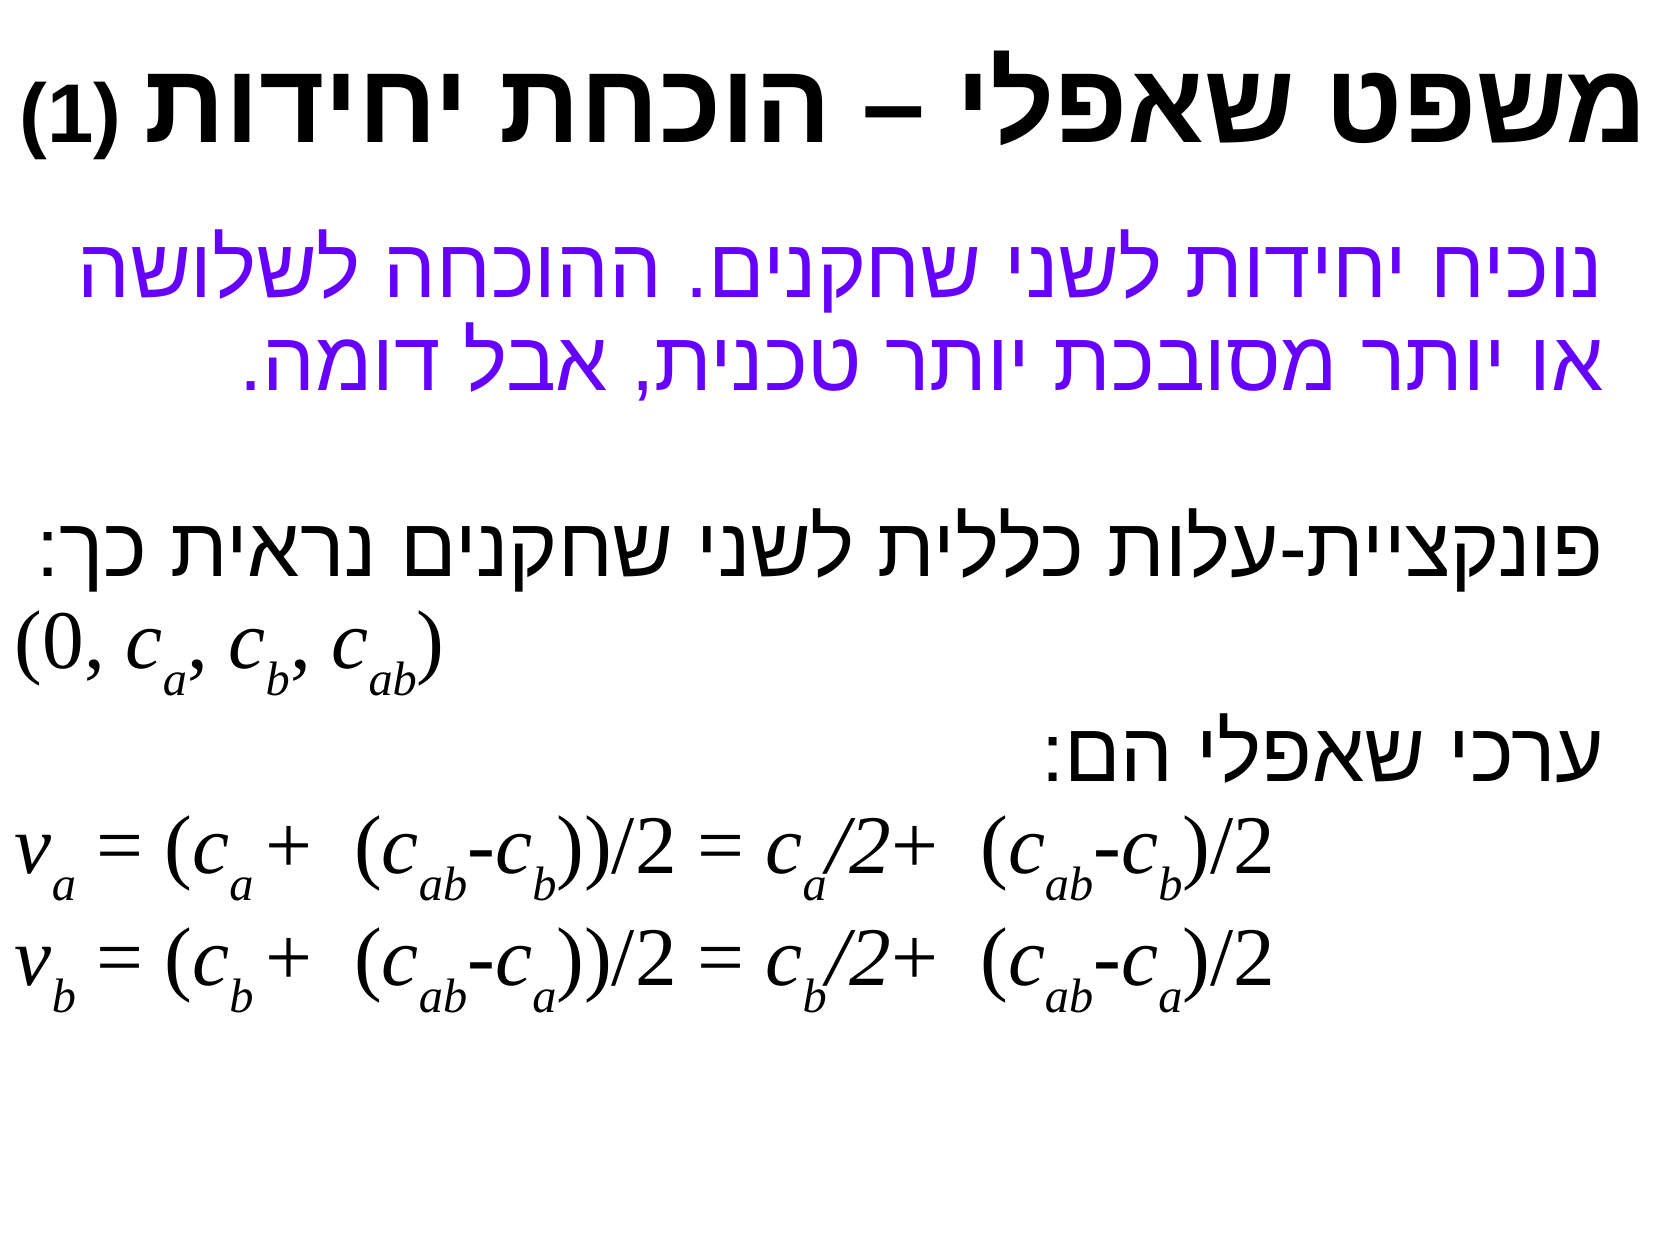

# משפט שאפלי – הוכחת יחידות (1)
נוכיח יחידות לשני שחקנים. ההוכחה לשלושה או יותר מסובכת יותר טכנית, אבל דומה.
פונקציית-עלות כללית לשני שחקנים נראית כך:
(0, ca, cb, cab)
ערכי שאפלי הם:
va = (ca + (cab-cb))/2 = ca/2+ (cab-cb)/2
vb = (cb + (cab-ca))/2 = cb/2+ (cab-ca)/2